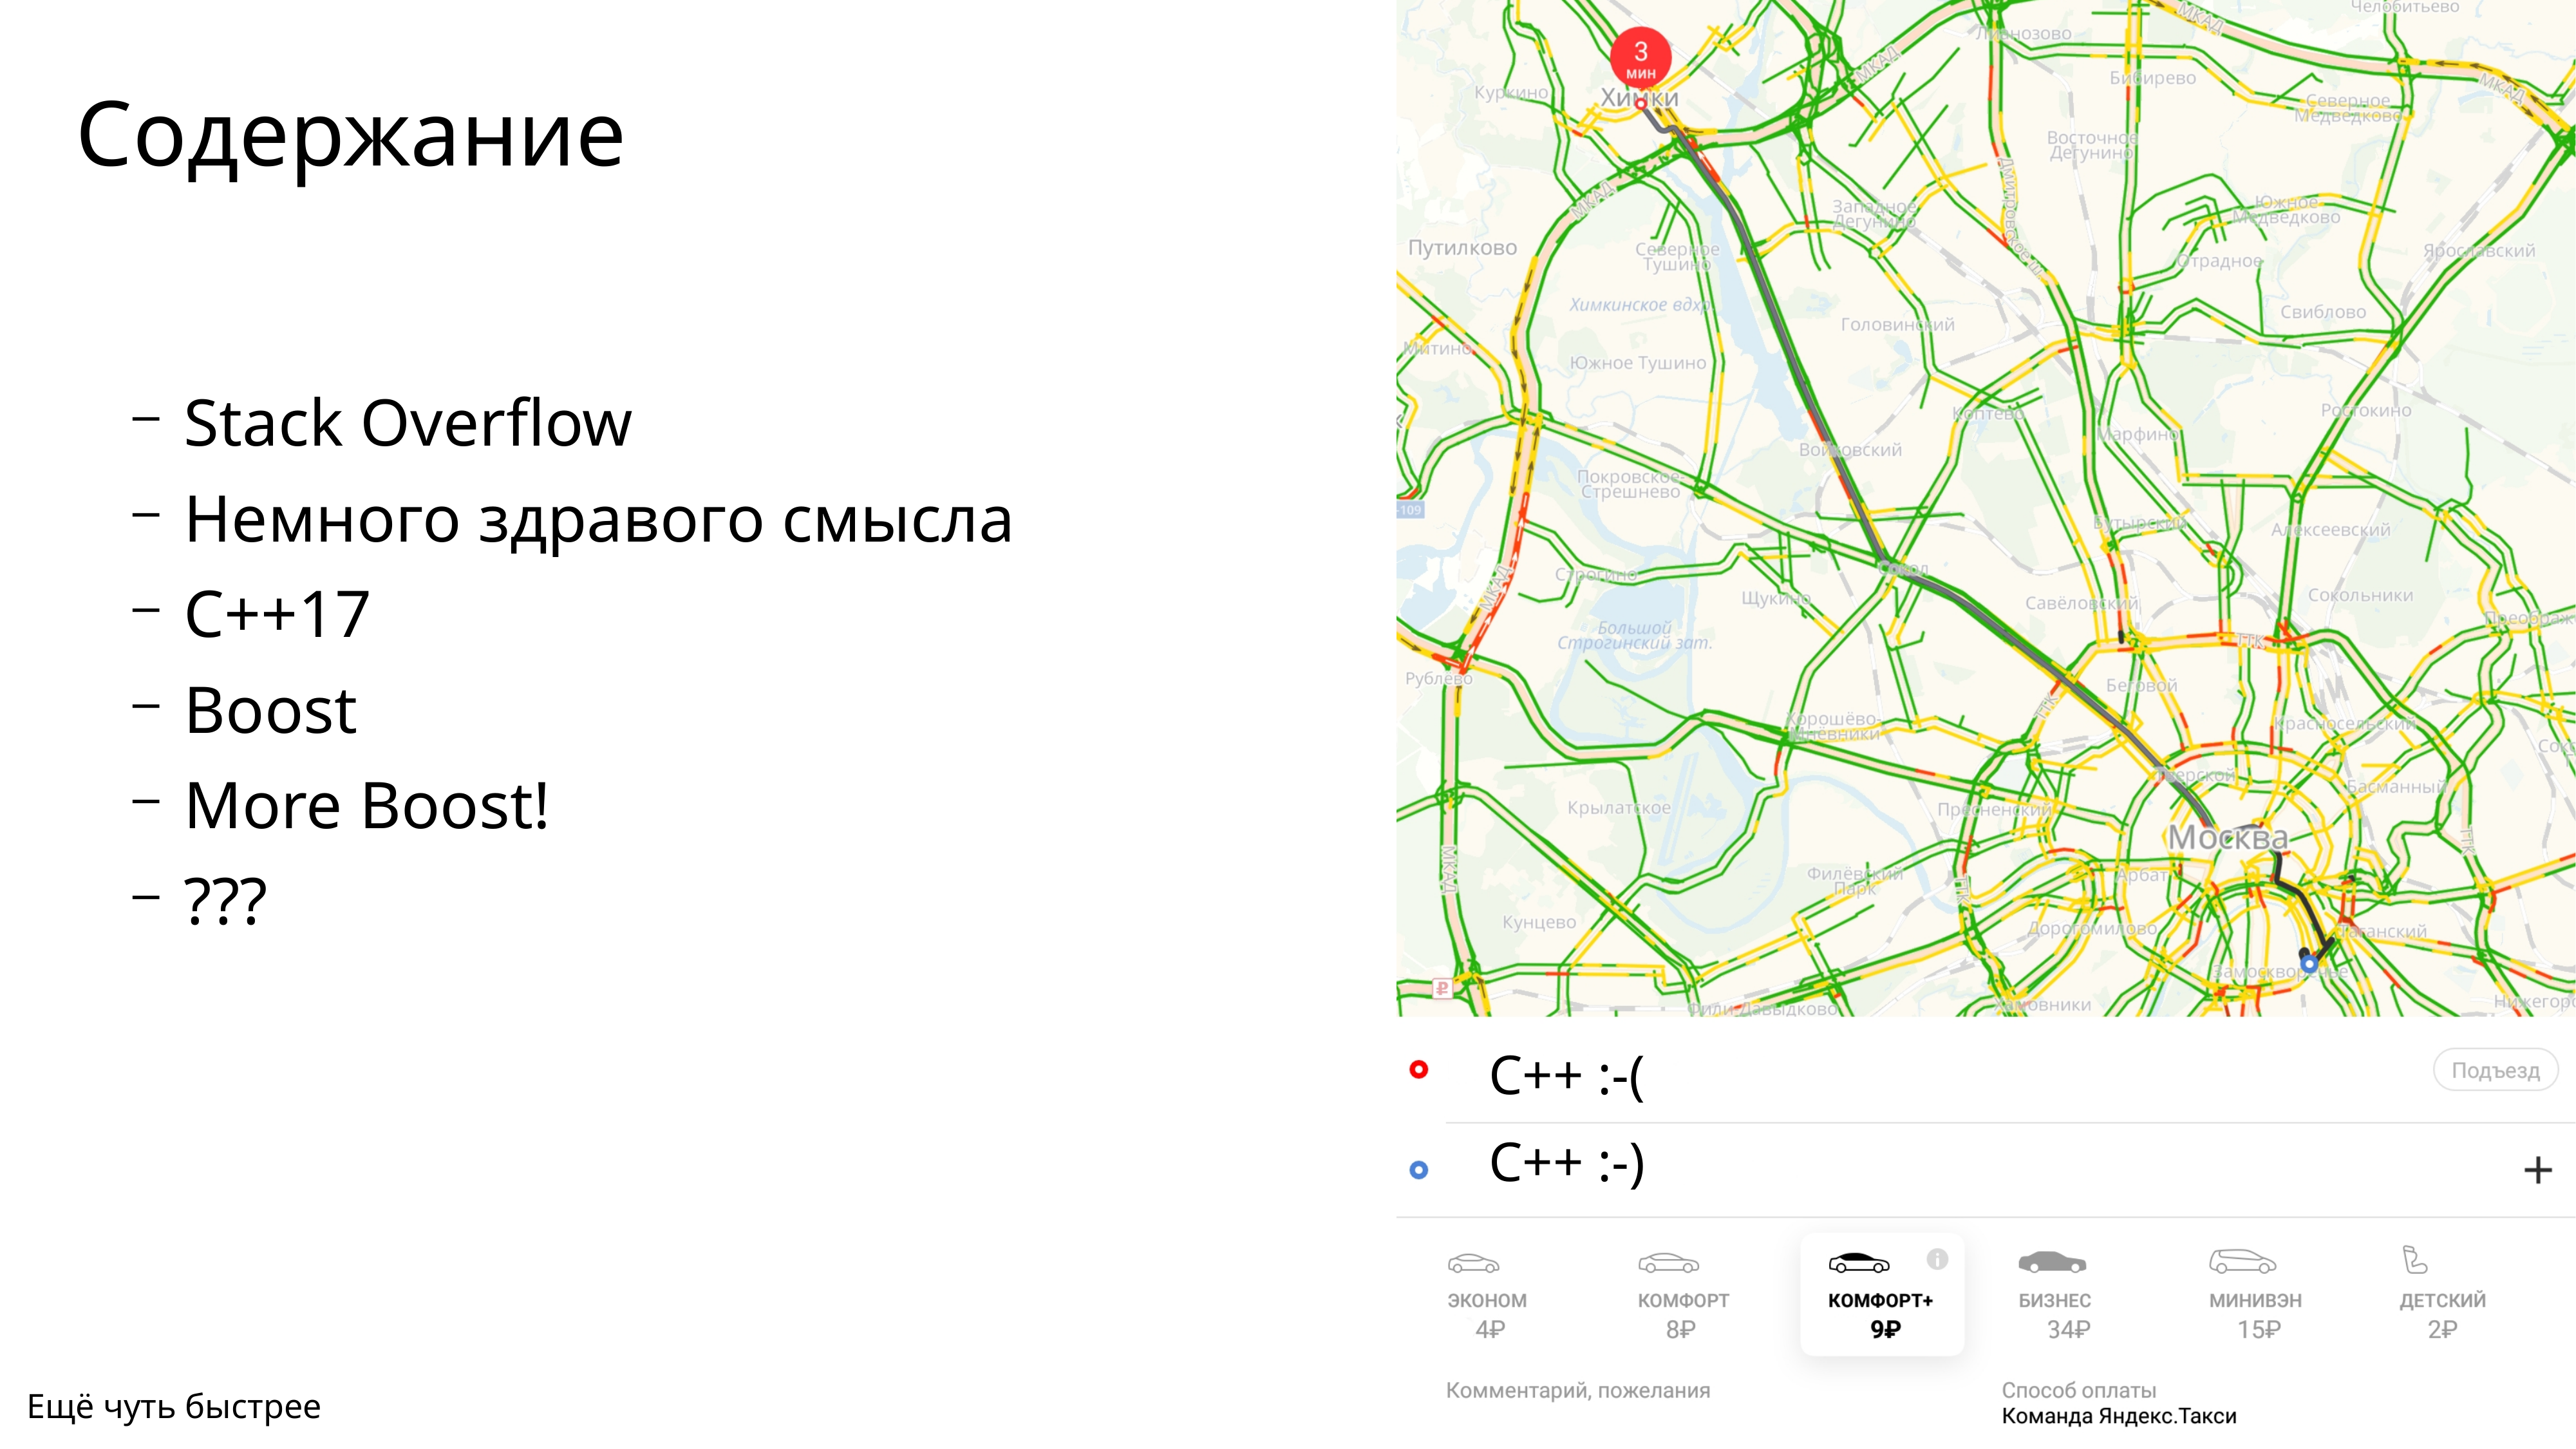

# Содержание
 Stack Overflow
 Немного здравого смысла
 C++17
 Boost
 More Boost!
 ???
C++ :-(
C++ :-)
Ещё чуть быстрее